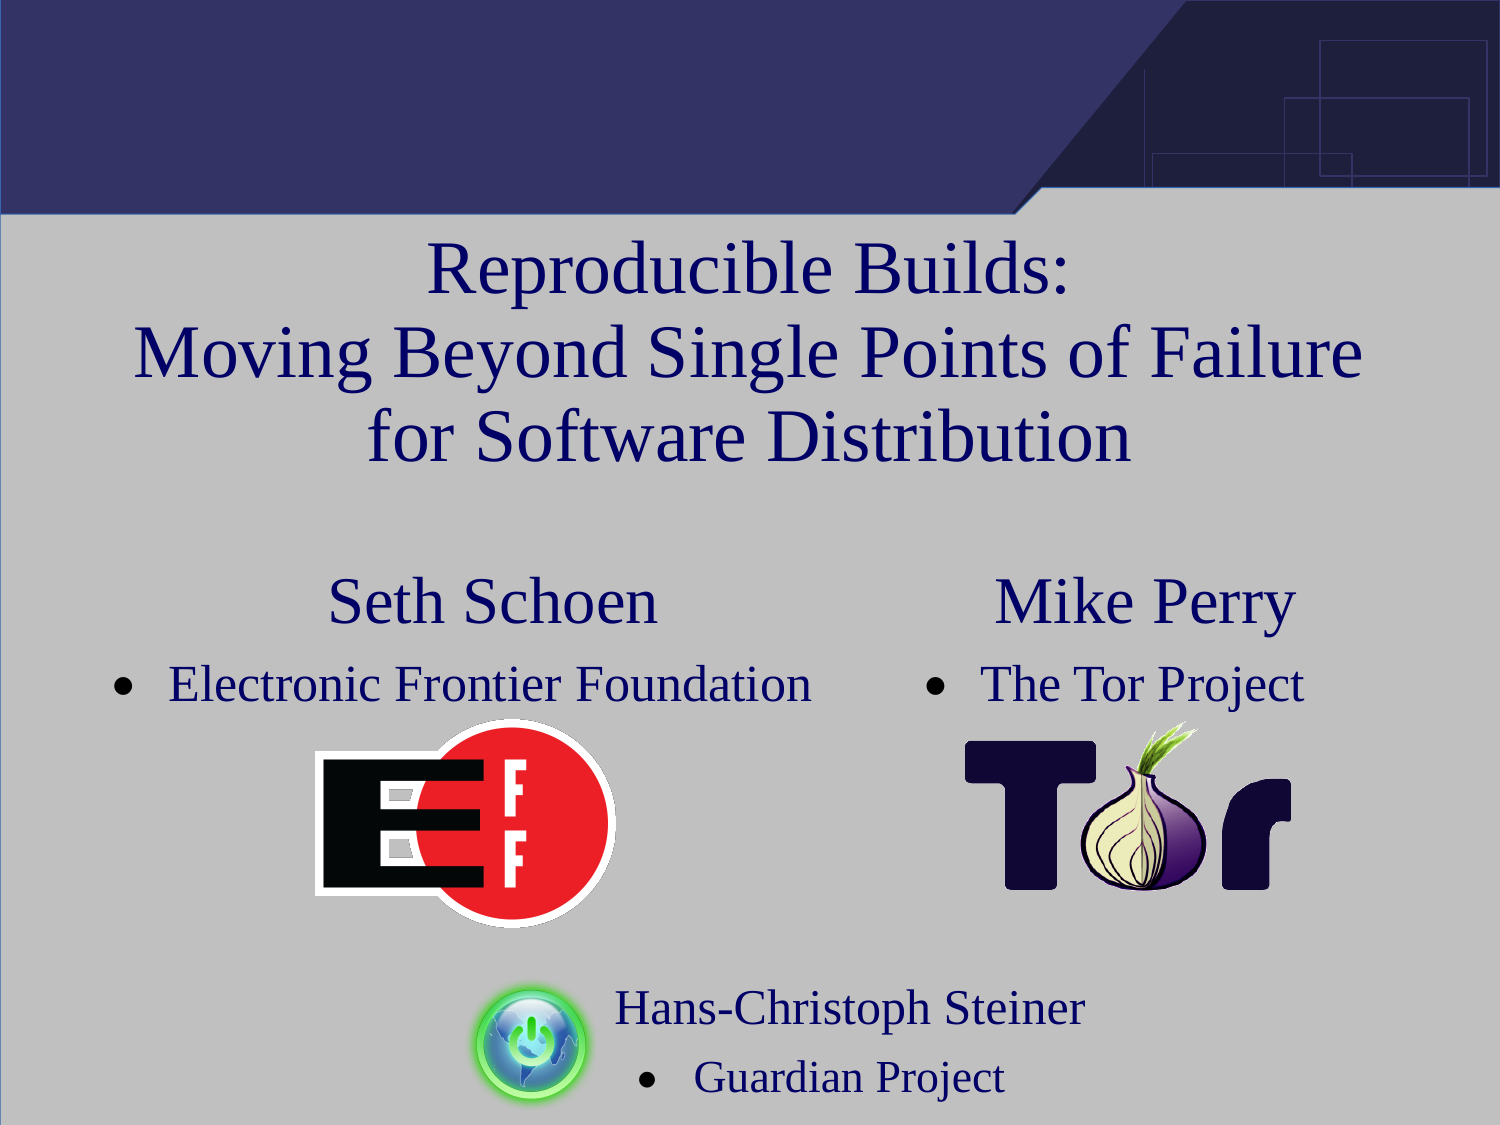

Reproducible Builds:
Moving Beyond Single Points of Failure for Software Distribution
Seth Schoen
Electronic Frontier Foundation
Mike Perry
The Tor Project
Hans-Christoph Steiner
Guardian Project